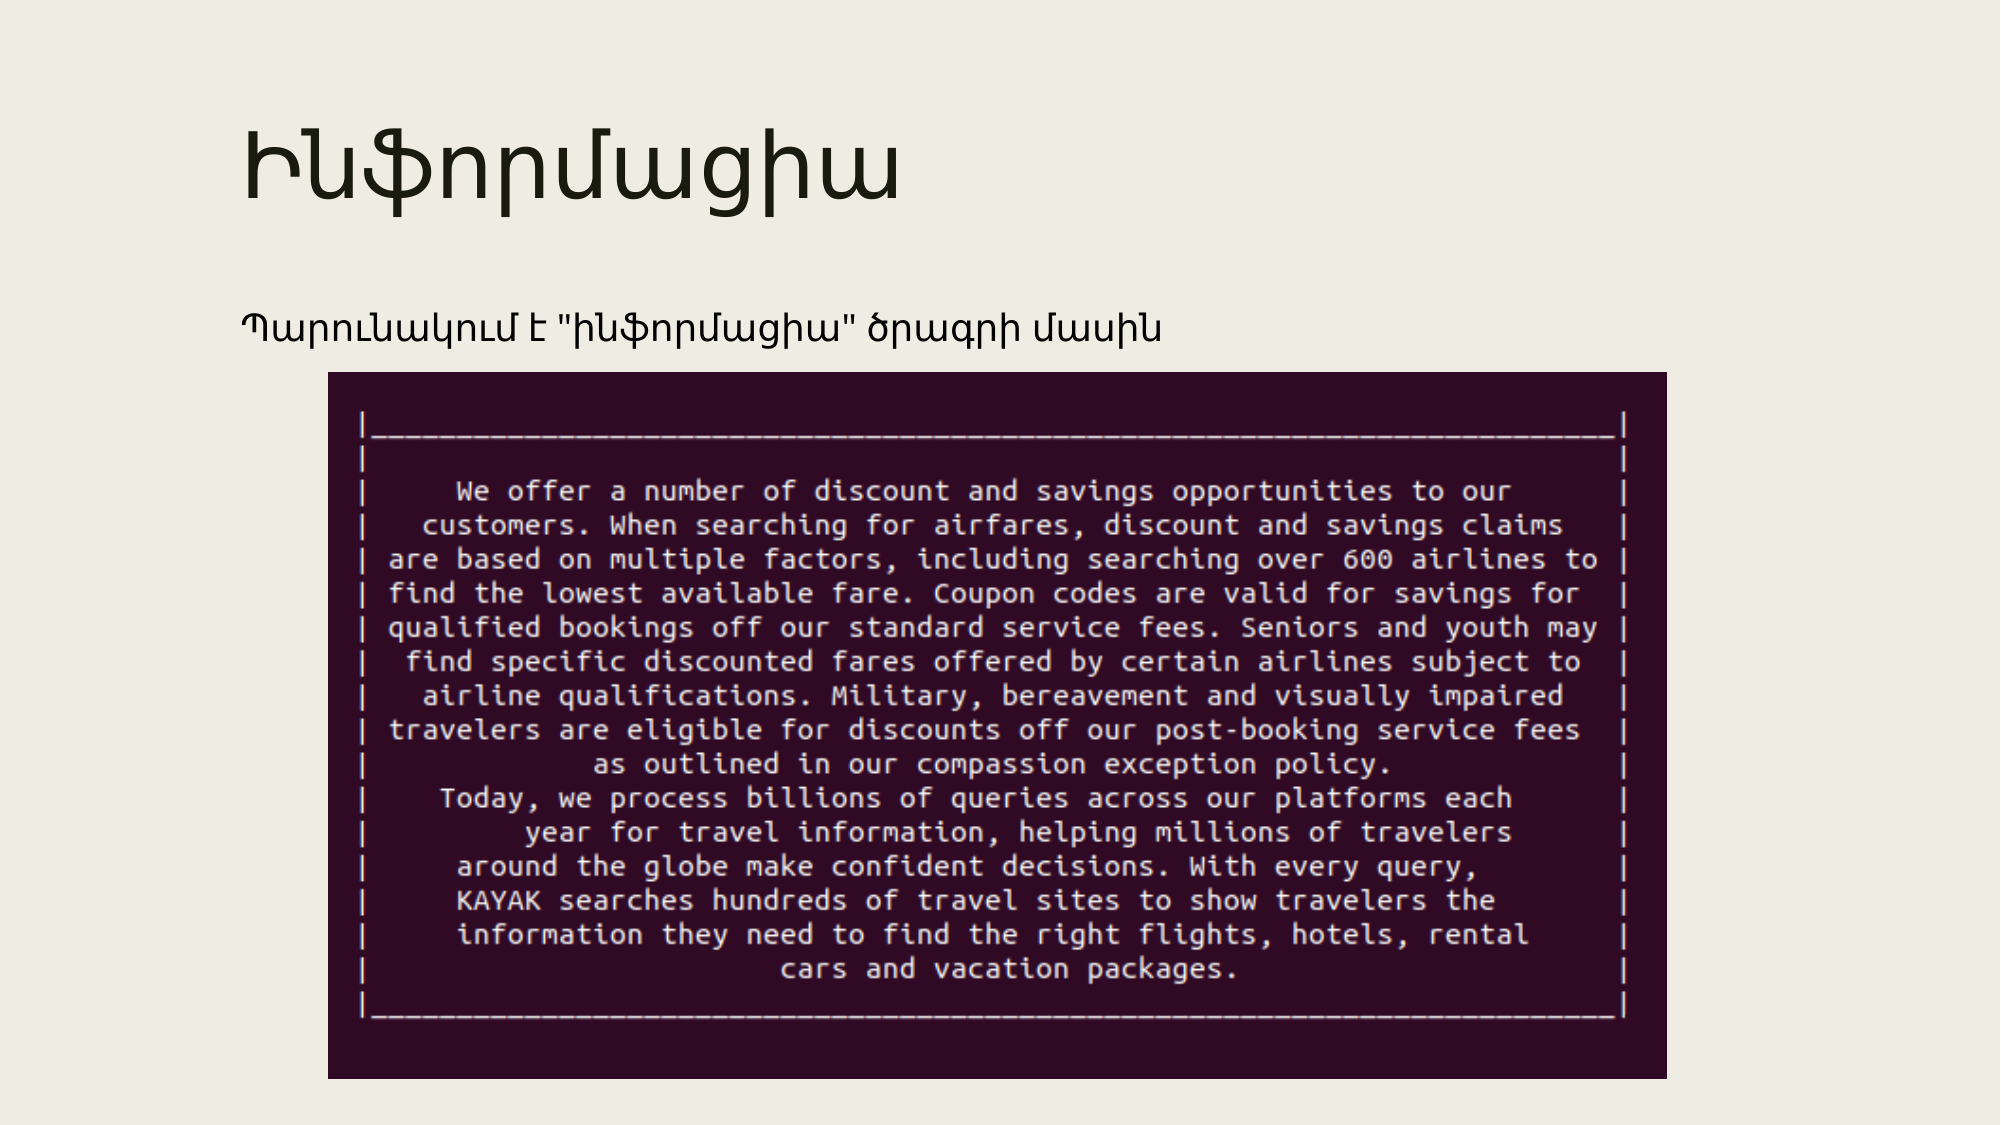

# Ինֆորմացիա
Պարունակում է "ինֆորմացիա" ծրագրի մասին